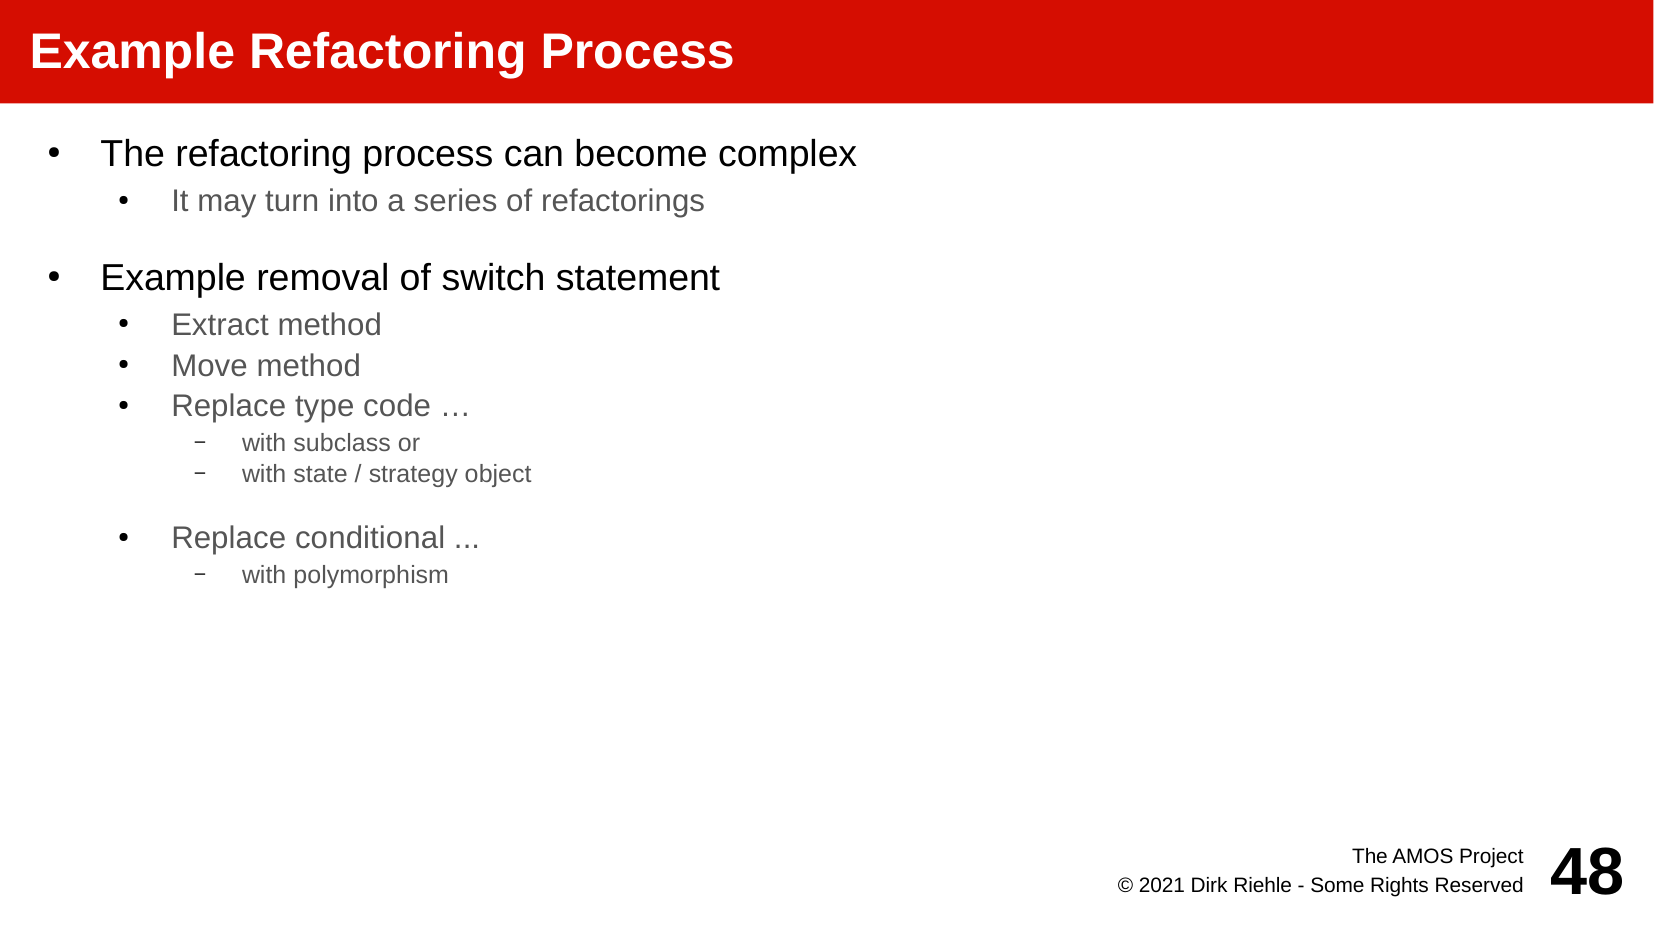

# Example Refactoring Process
The refactoring process can become complex
It may turn into a series of refactorings
Example removal of switch statement
Extract method
Move method
Replace type code …
with subclass or
with state / strategy object
Replace conditional ...
with polymorphism
The AMOS Project
48
© 2021 Dirk Riehle - Some Rights Reserved